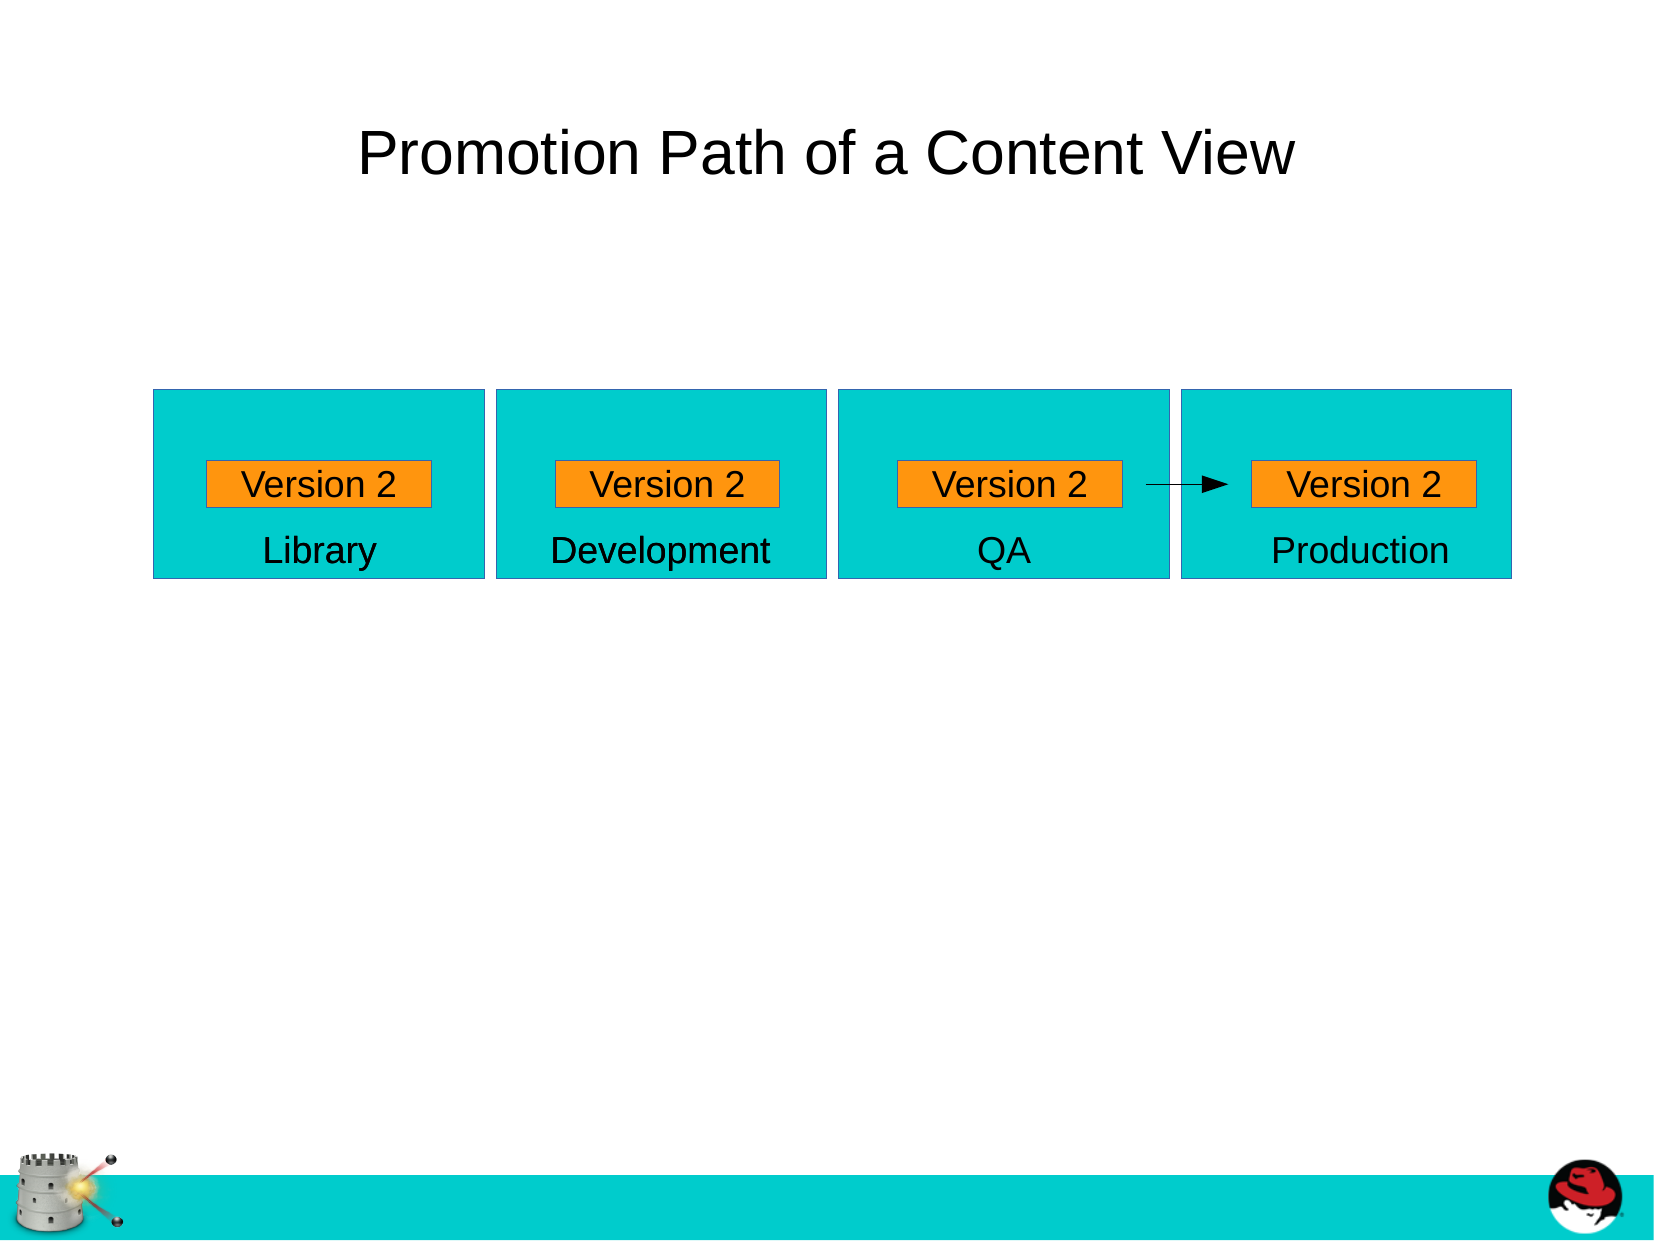

# Promotion Path of a Content View
Version 2
Version 2
Version 2
Version 2
Library
Library
Development
Development
Development
Development
 QA
Production